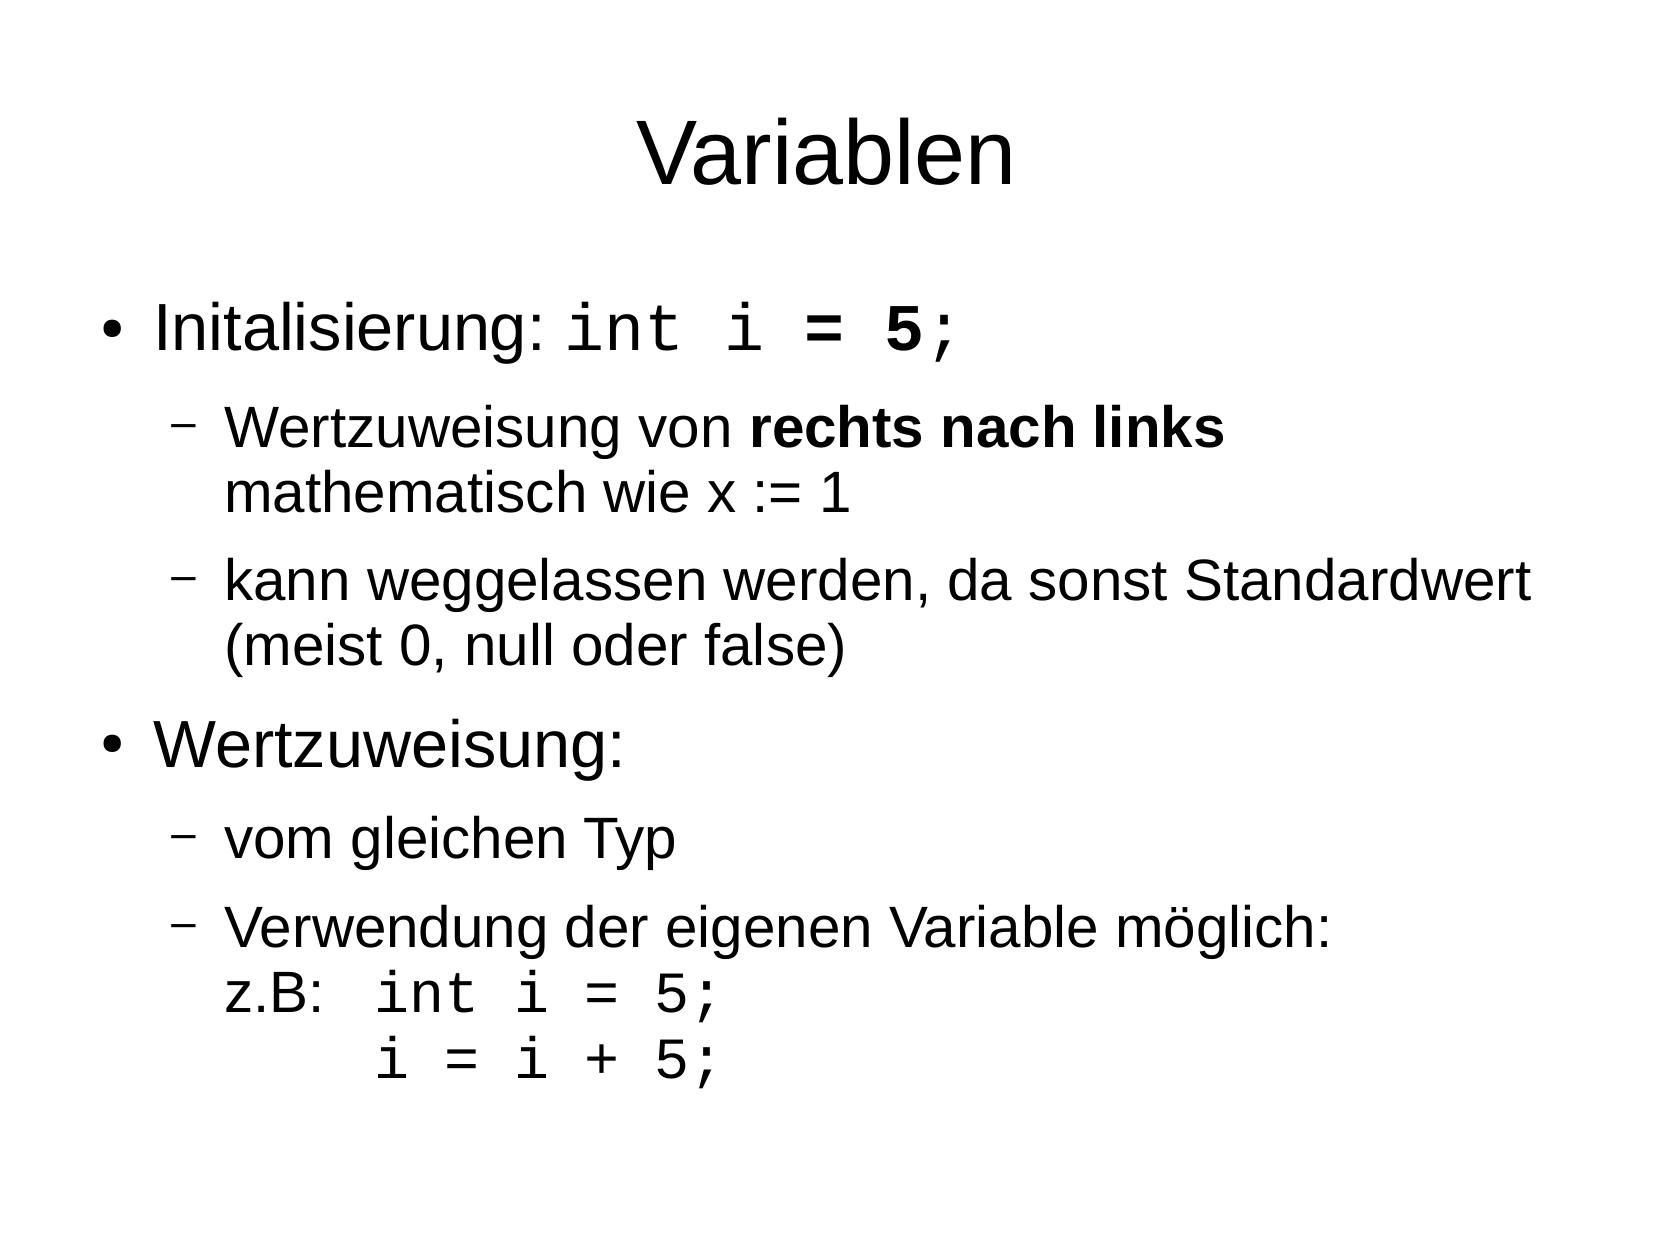

# Variablen
Initalisierung: int i = 5;
Wertzuweisung von rechts nach links
mathematisch wie x := 1
kann weggelassen werden, da sonst Standardwert
(meist 0, null oder false)
Wertzuweisung:
vom gleichen Typ
Verwendung der eigenen Variable möglich:
z.B: 	int i = 5;
		i = i + 5;